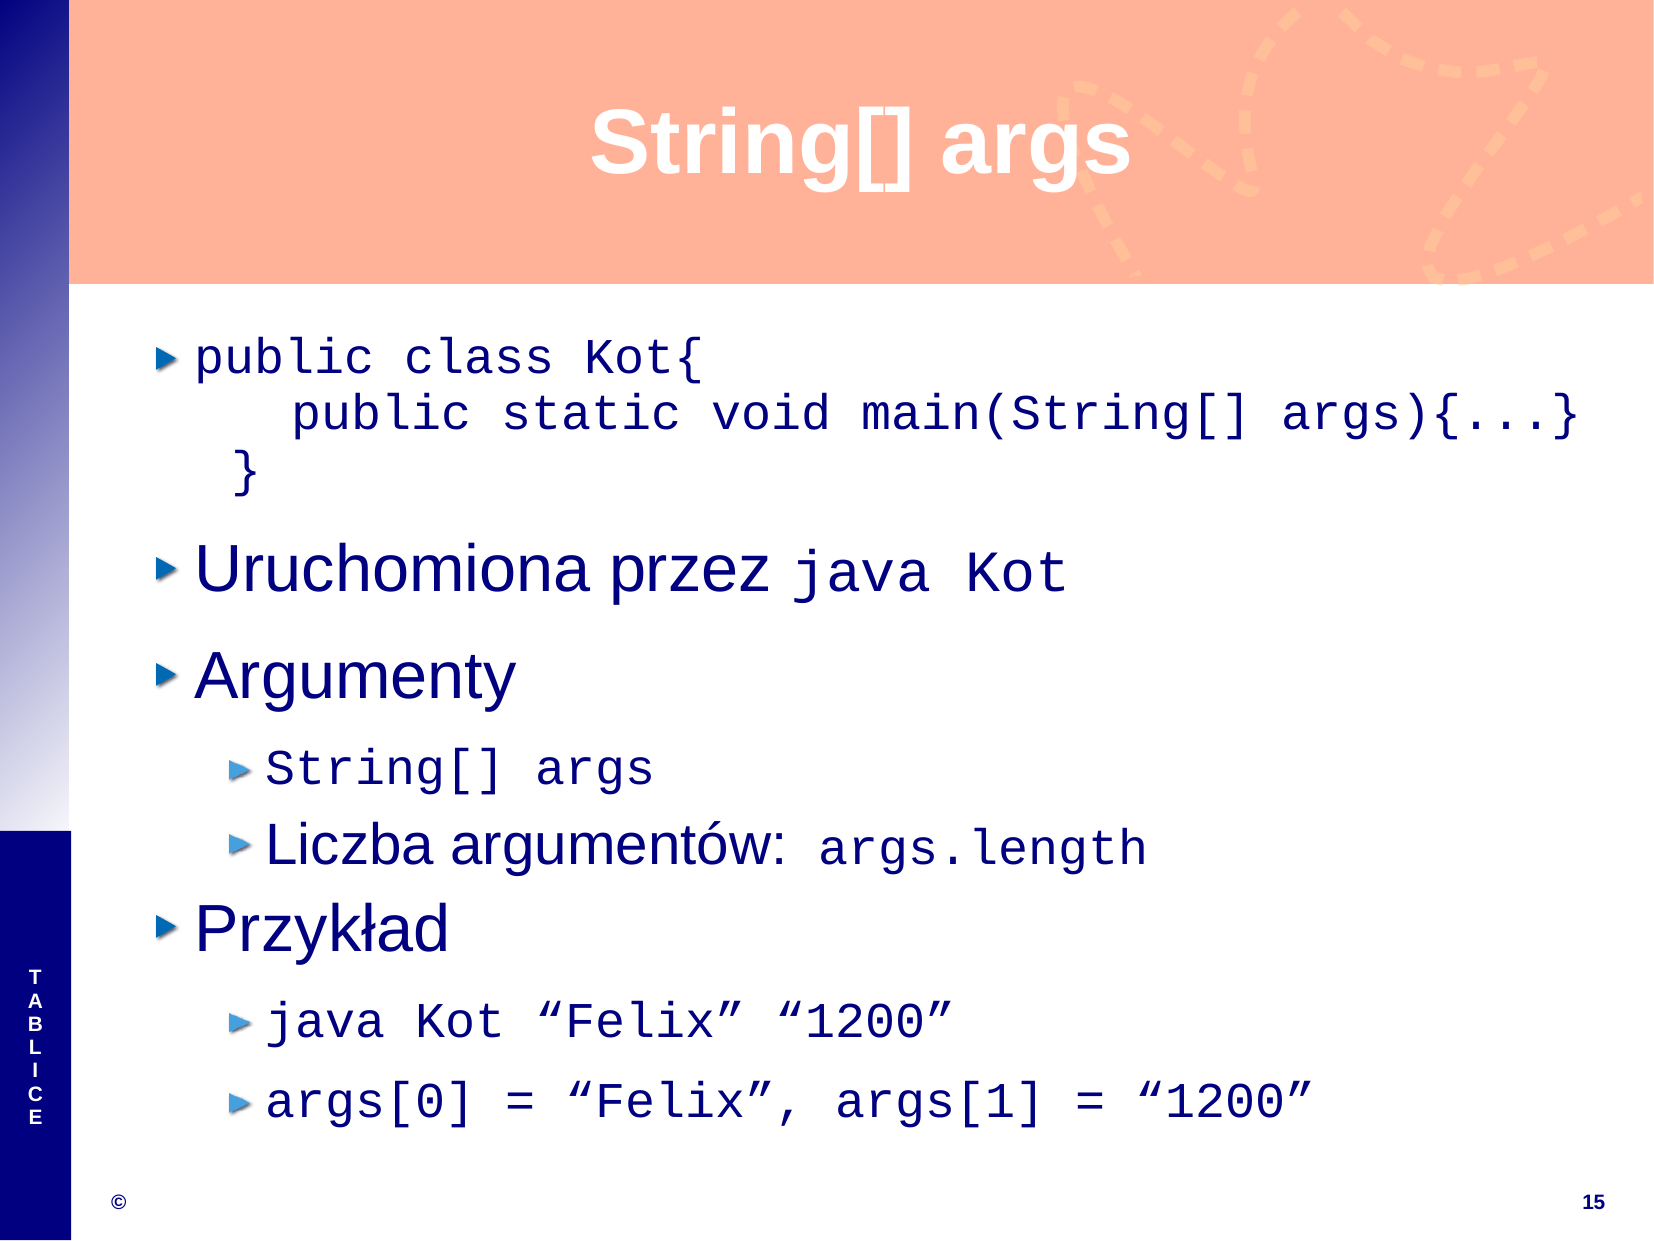

# String[] args
public class Kot{
 public static void main(String[] args){...}
 }
Uruchomiona przez java Kot
Argumenty
String[] args
Liczba argumentów: args.length
Przykład
java Kot “Felix” “1200”
args[0] = “Felix”, args[1] = “1200”
T
A
B
L
I
C
E